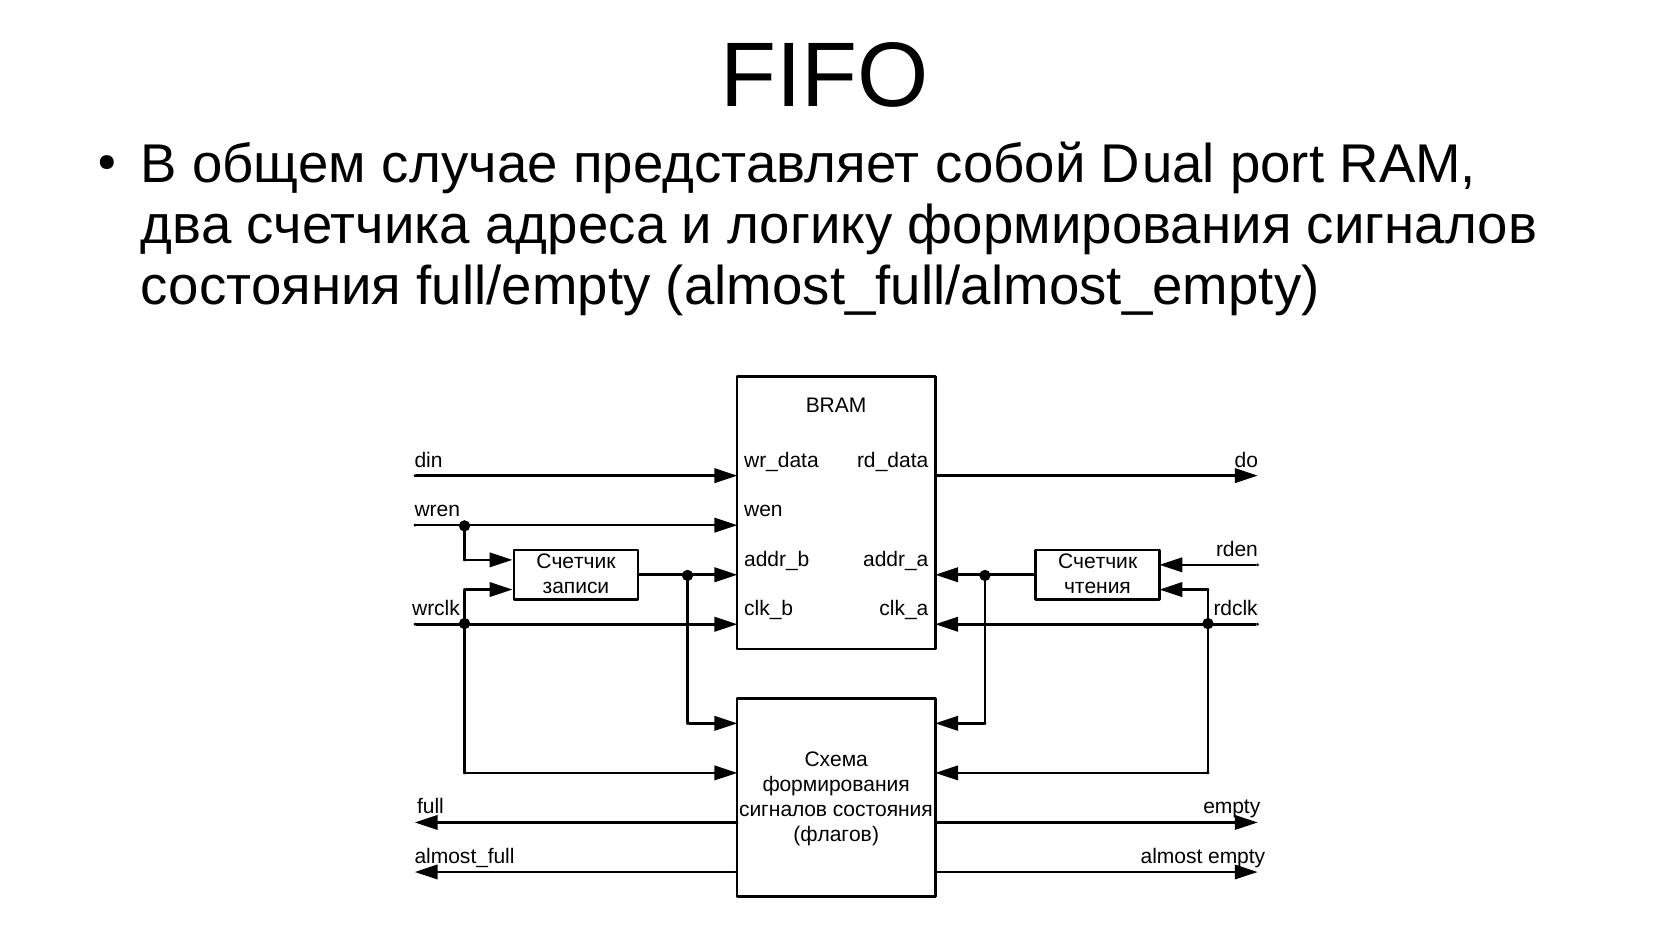

# FIFO
В общем случае представляет собой Dual port RAM, два счетчика адреса и логику формирования сигналов состояния full/empty (almost_full/almost_empty)